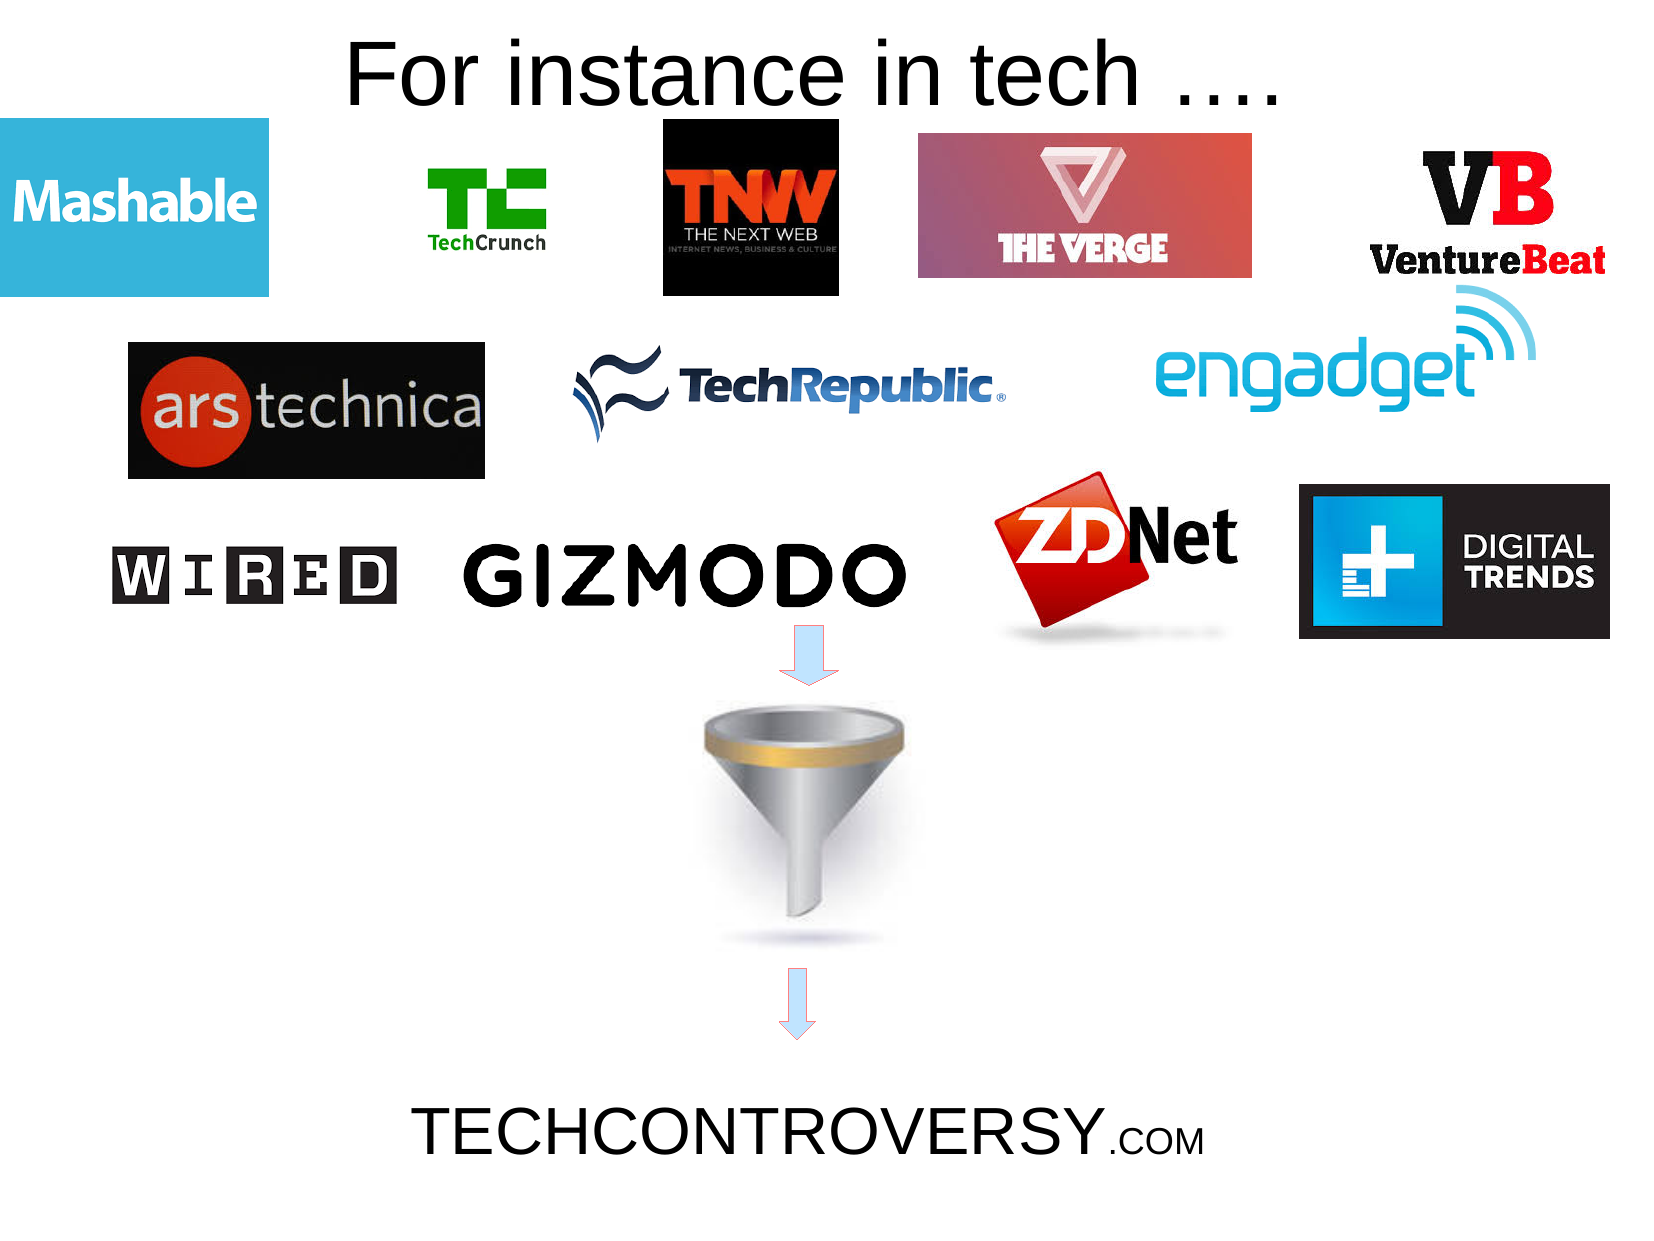

# For instance in tech ….
TECHCONTROVERSY.COM